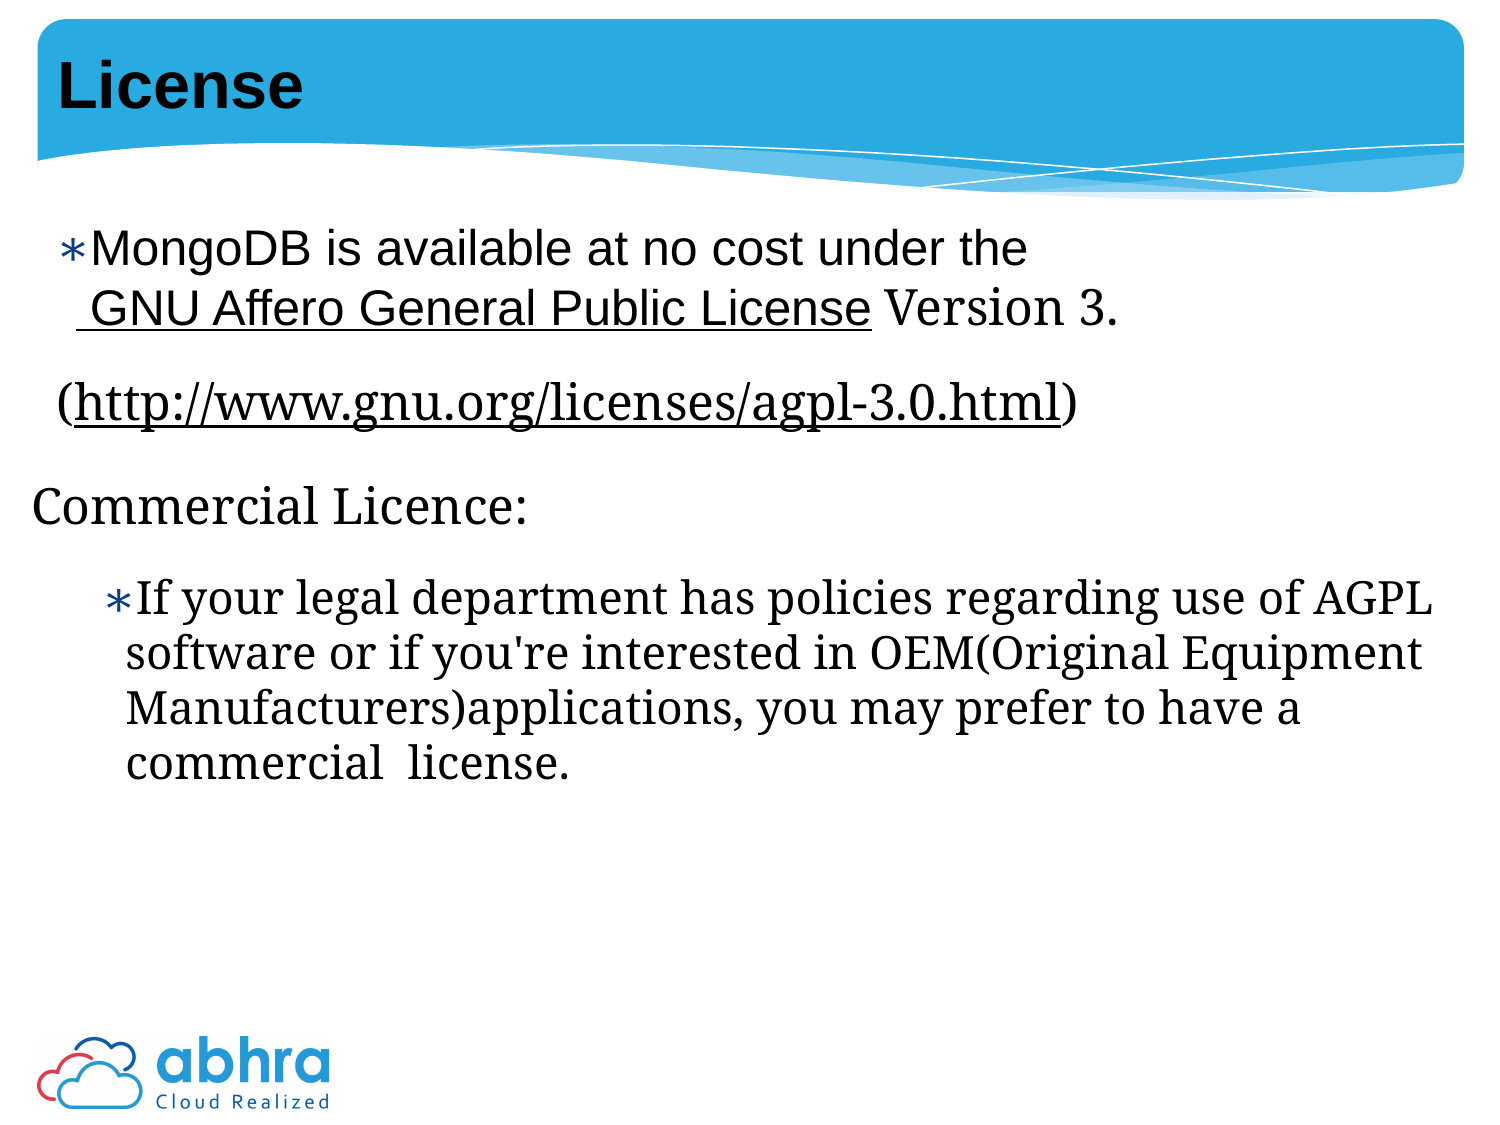

License
# MongoDB is available at no cost under the GNU Affero General Public License Version 3.
 (http://www.gnu.org/licenses/agpl-3.0.html)
Commercial Licence:
If your legal department has policies regarding use of AGPL software or if you're interested in OEM(Original Equipment Manufacturers)applications, you may prefer to have a commercial license.